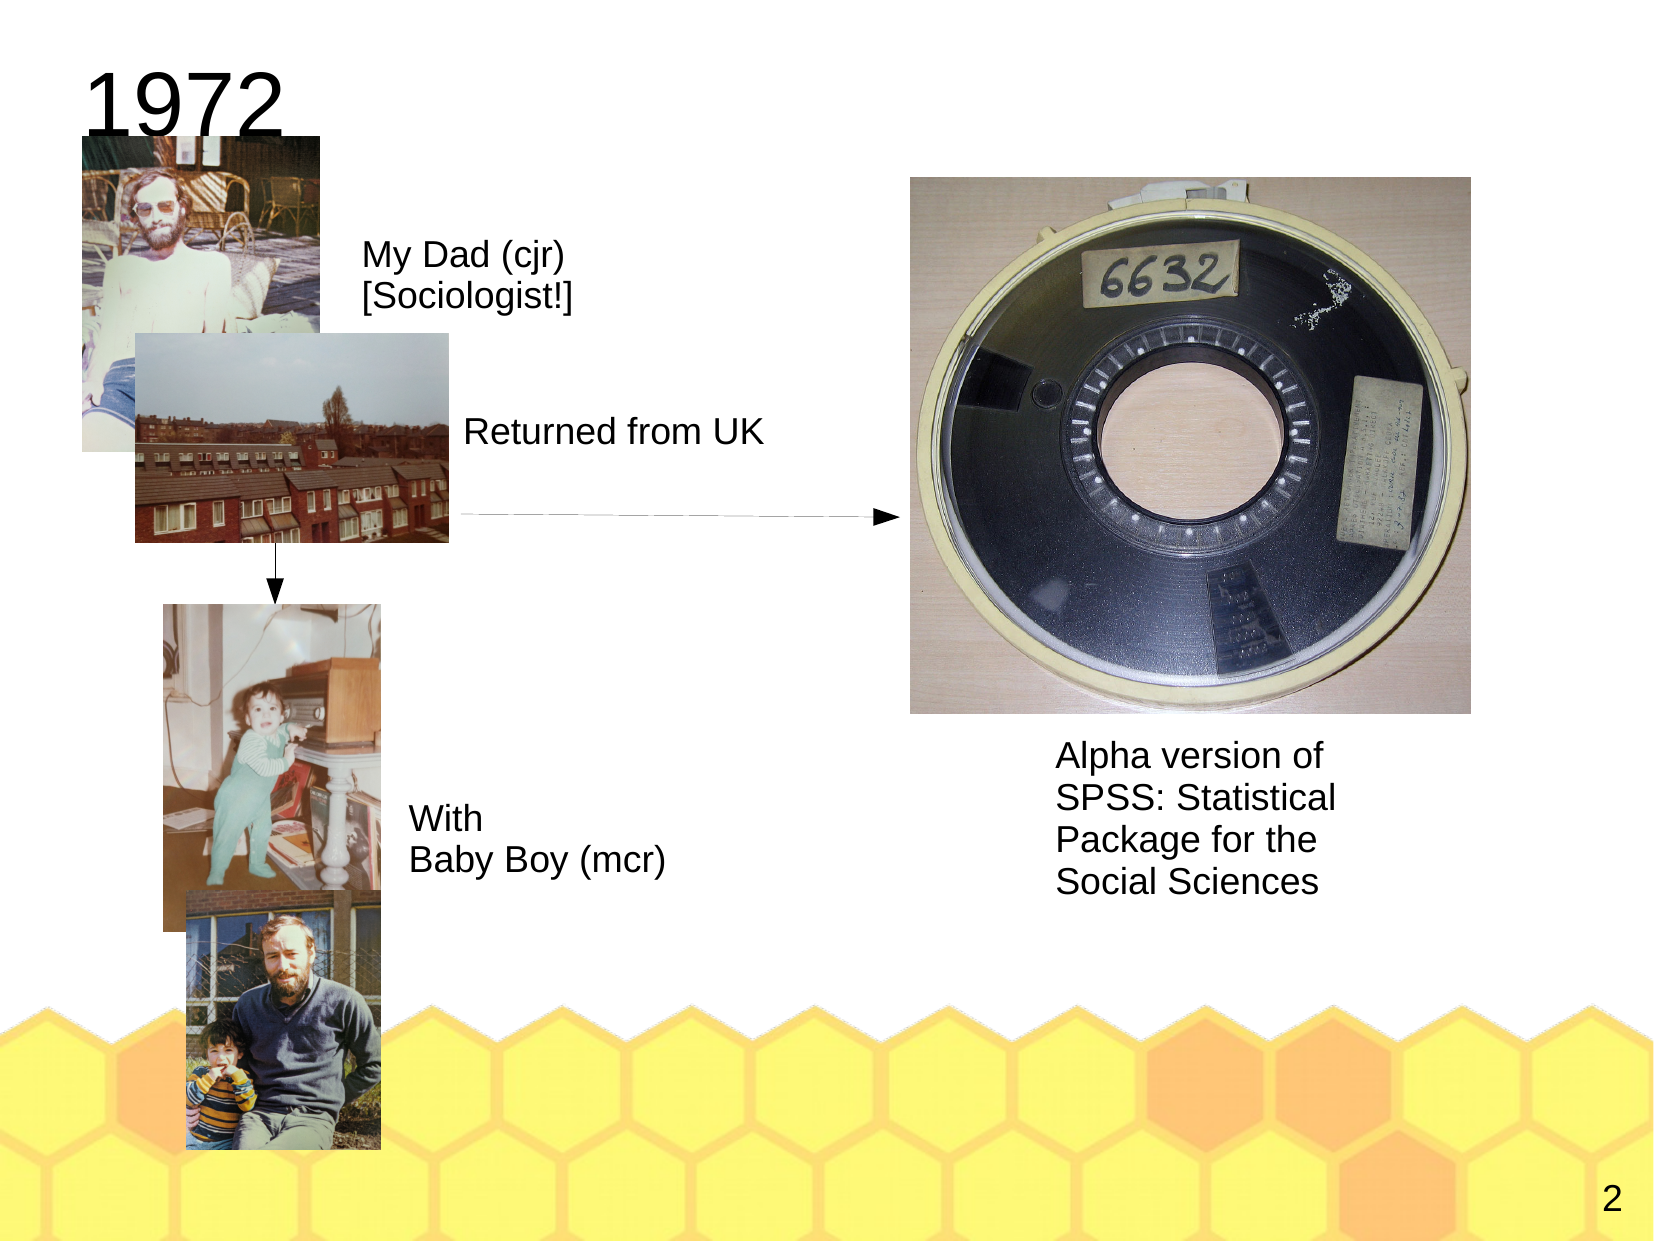

# 1972
My Dad (cjr) [Sociologist!]
Returned from UK
Alpha version of SPSS: Statistical Package for the Social Sciences
With
Baby Boy (mcr)